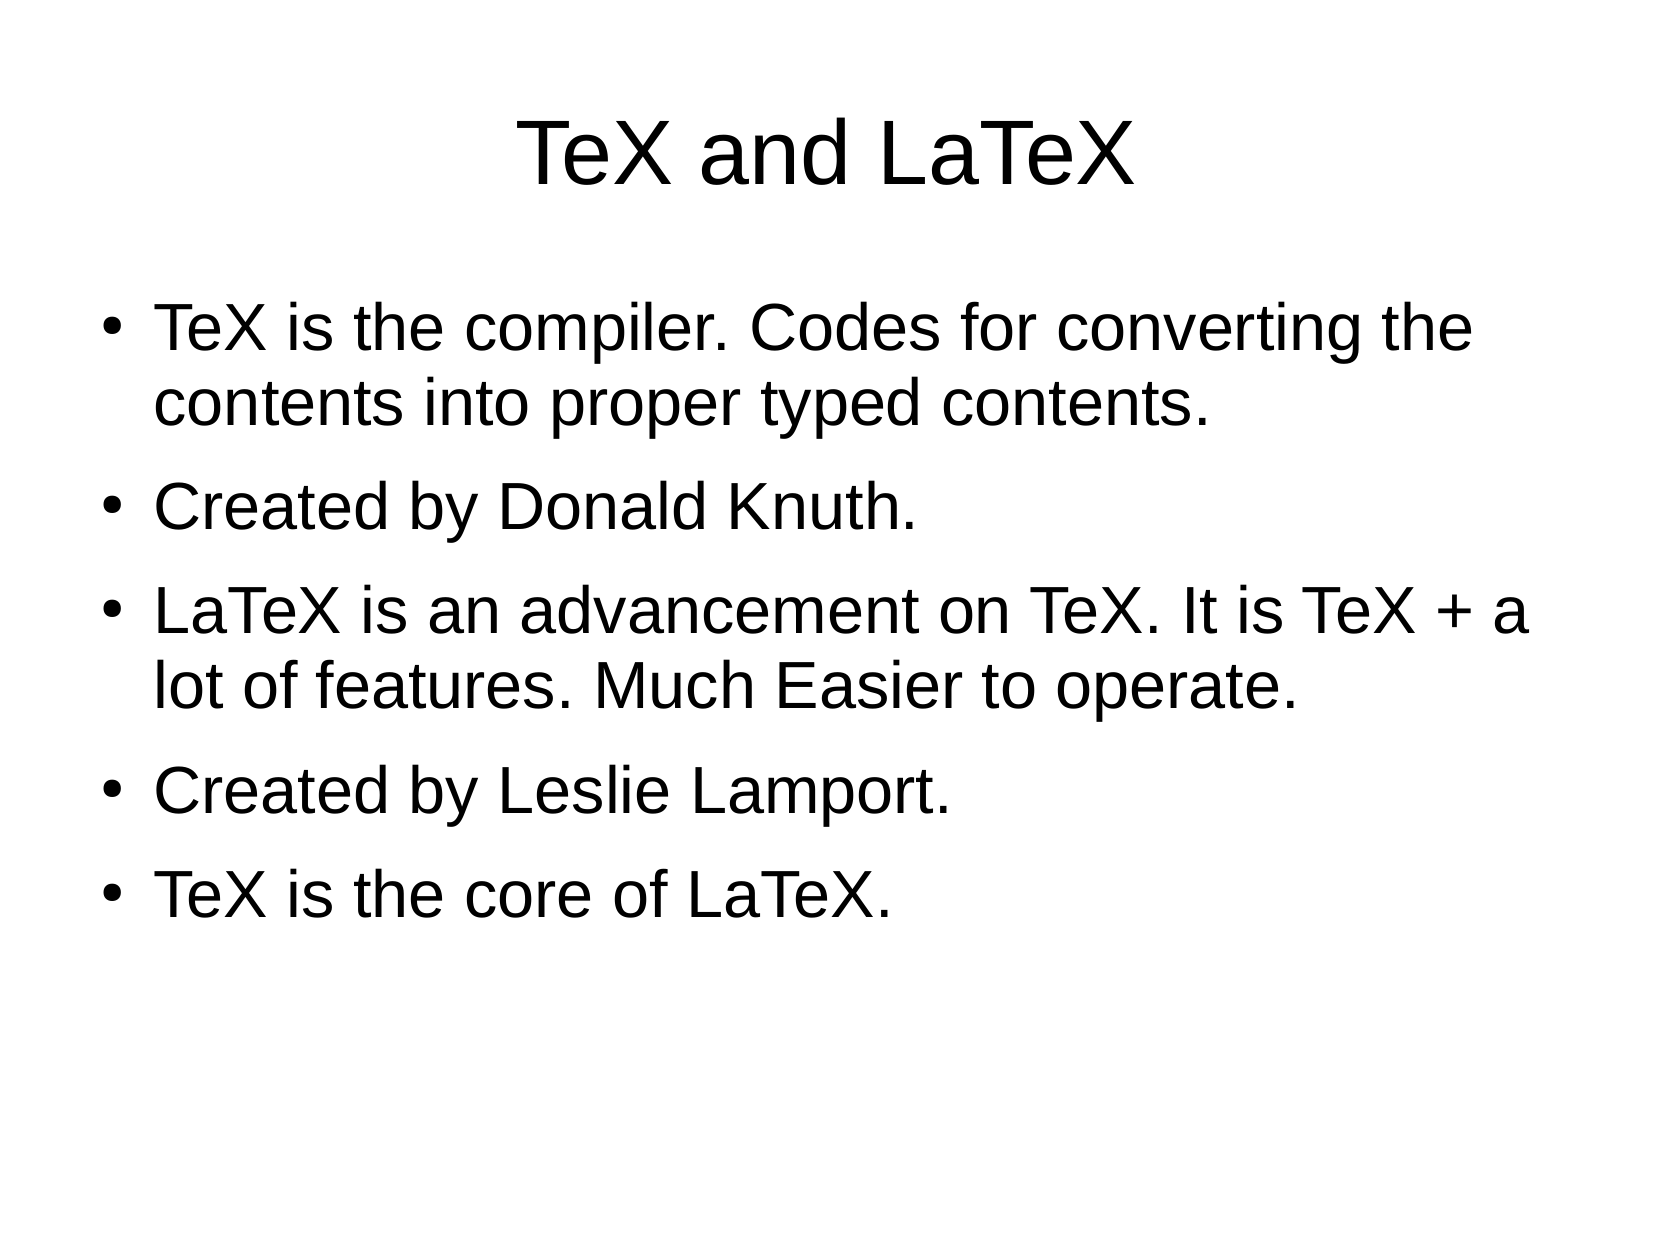

# TeX and LaTeX
TeX is the compiler. Codes for converting the contents into proper typed contents.
Created by Donald Knuth.
LaTeX is an advancement on TeX. It is TeX + a lot of features. Much Easier to operate.
Created by Leslie Lamport.
TeX is the core of LaTeX.